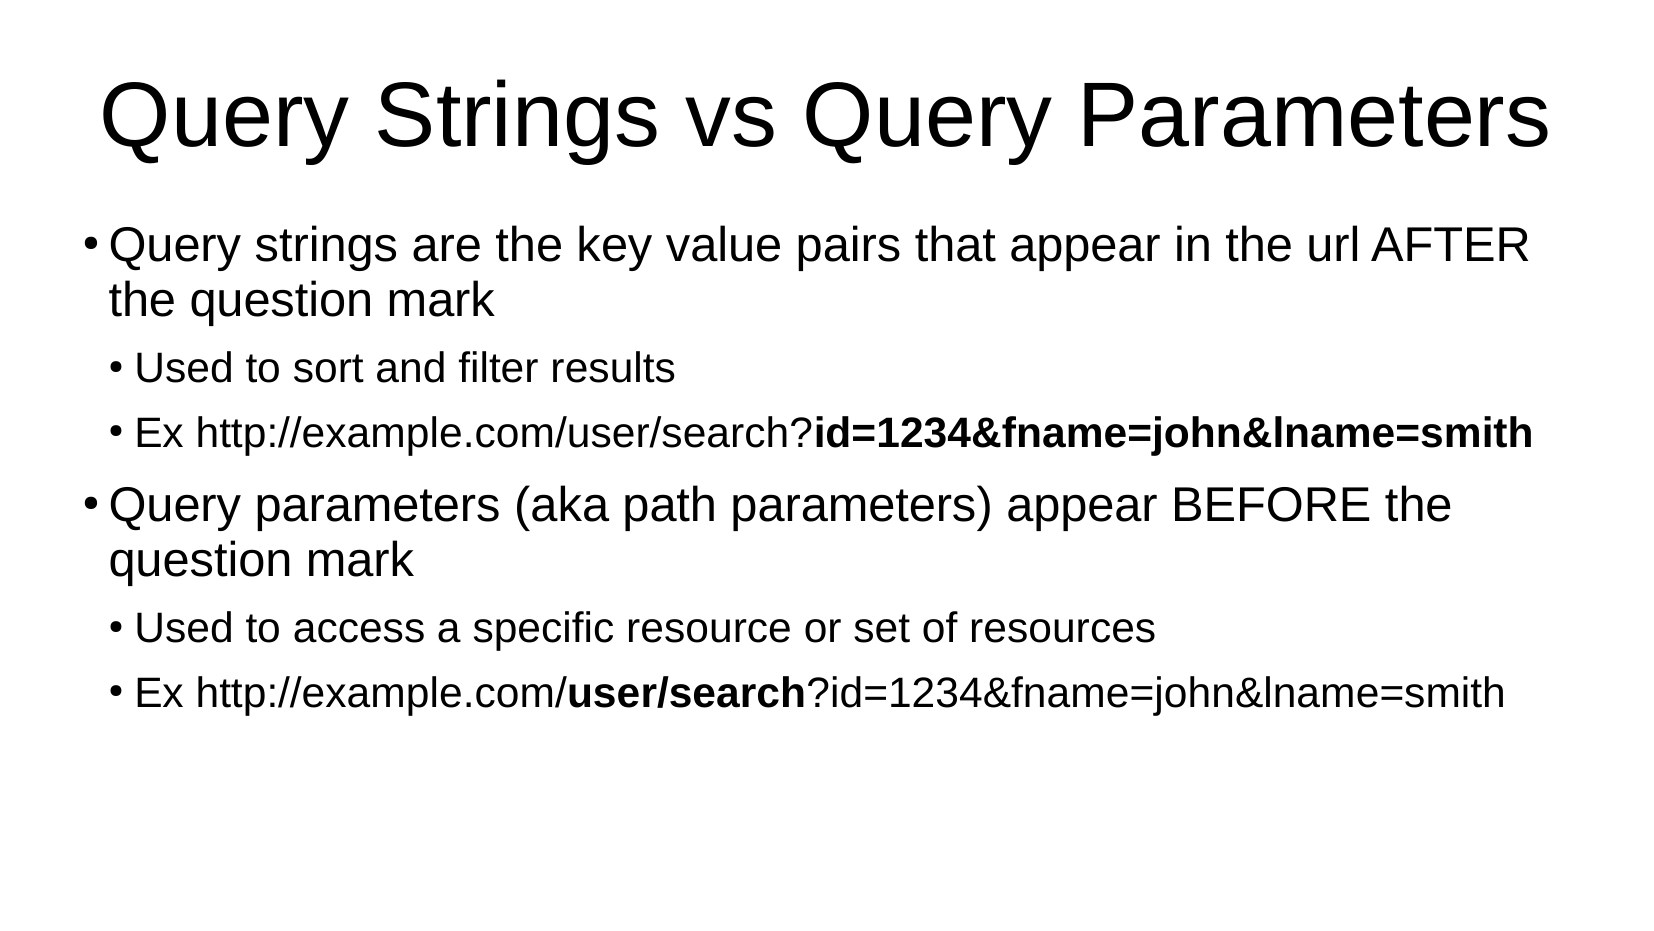

# Query Strings vs Query Parameters
Query strings are the key value pairs that appear in the url AFTER the question mark
Used to sort and filter results
Ex http://example.com/user/search?id=1234&fname=john&lname=smith
Query parameters (aka path parameters) appear BEFORE the question mark
Used to access a specific resource or set of resources
Ex http://example.com/user/search?id=1234&fname=john&lname=smith